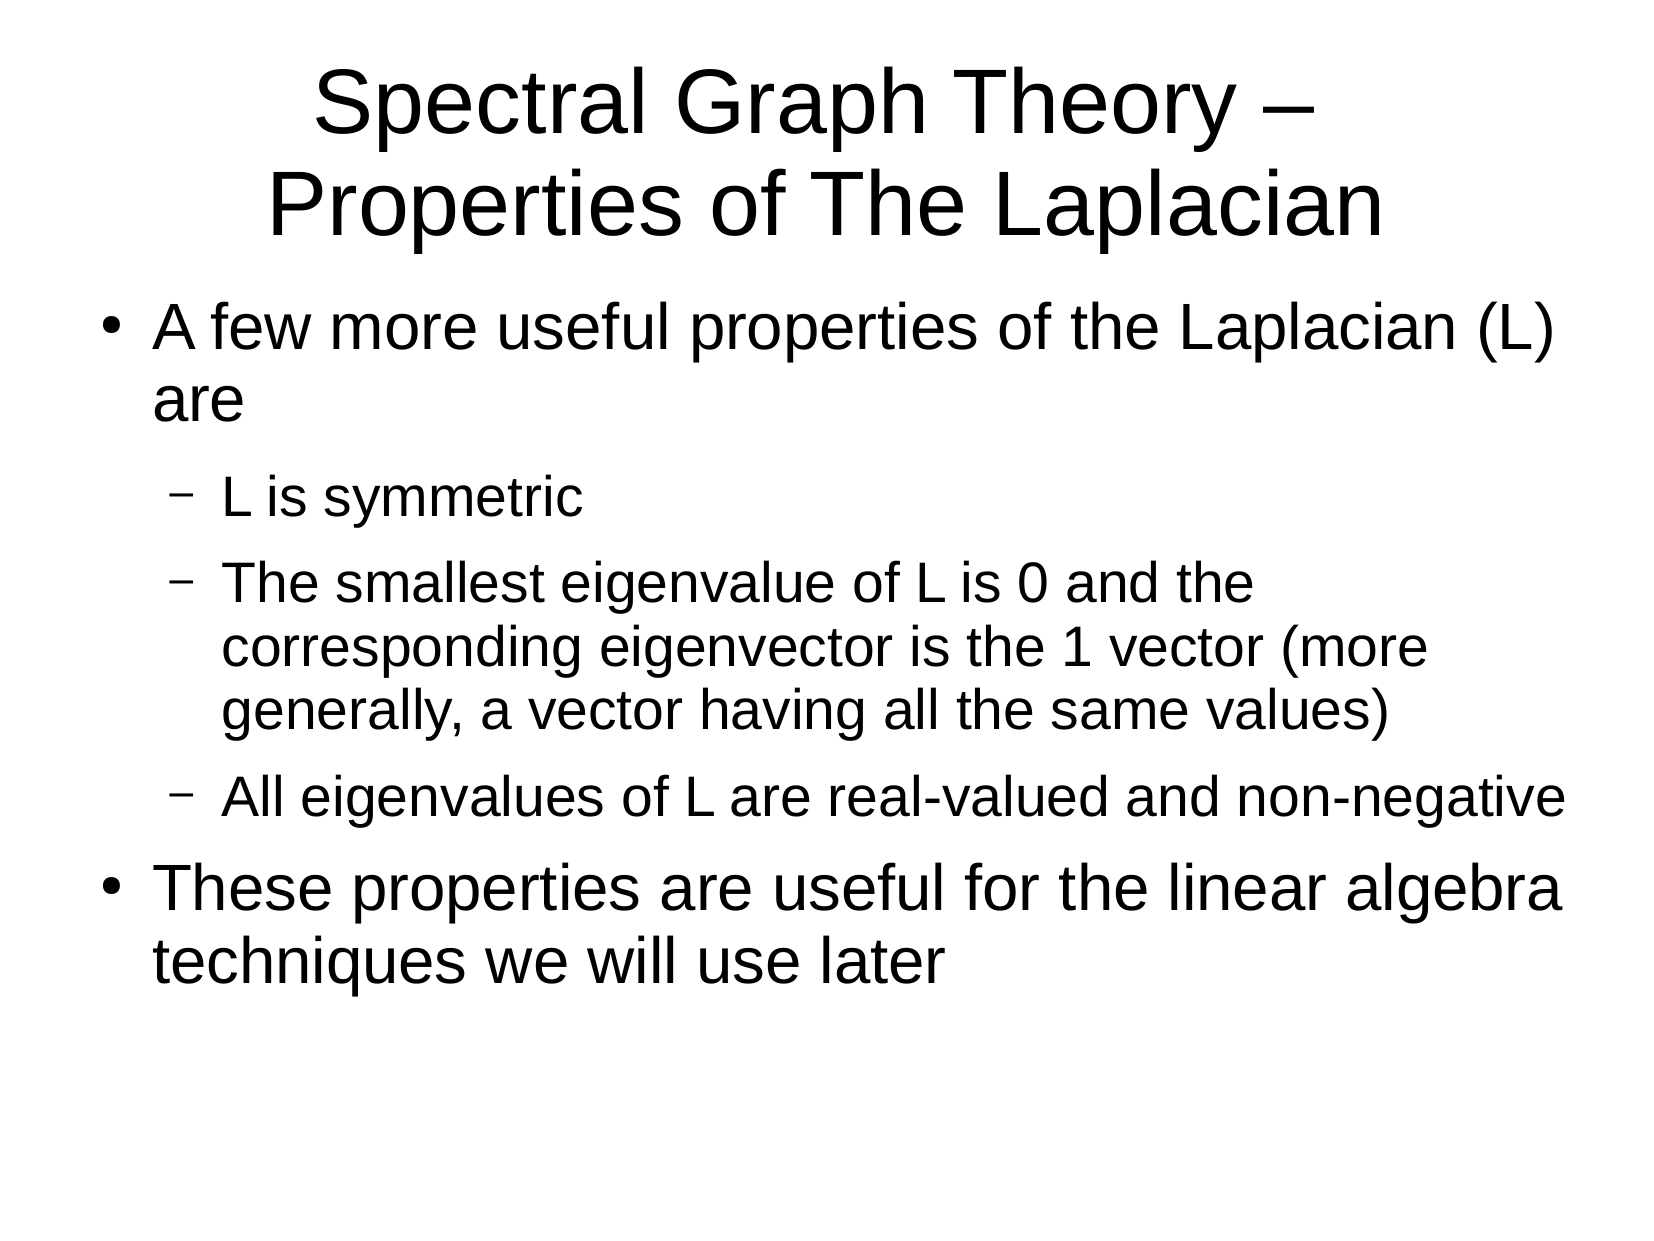

# Spectral Graph Theory – Properties of The Laplacian
A few more useful properties of the Laplacian (L) are
L is symmetric
The smallest eigenvalue of L is 0 and the corresponding eigenvector is the 1 vector (more generally, a vector having all the same values)
All eigenvalues of L are real-valued and non-negative
These properties are useful for the linear algebra techniques we will use later